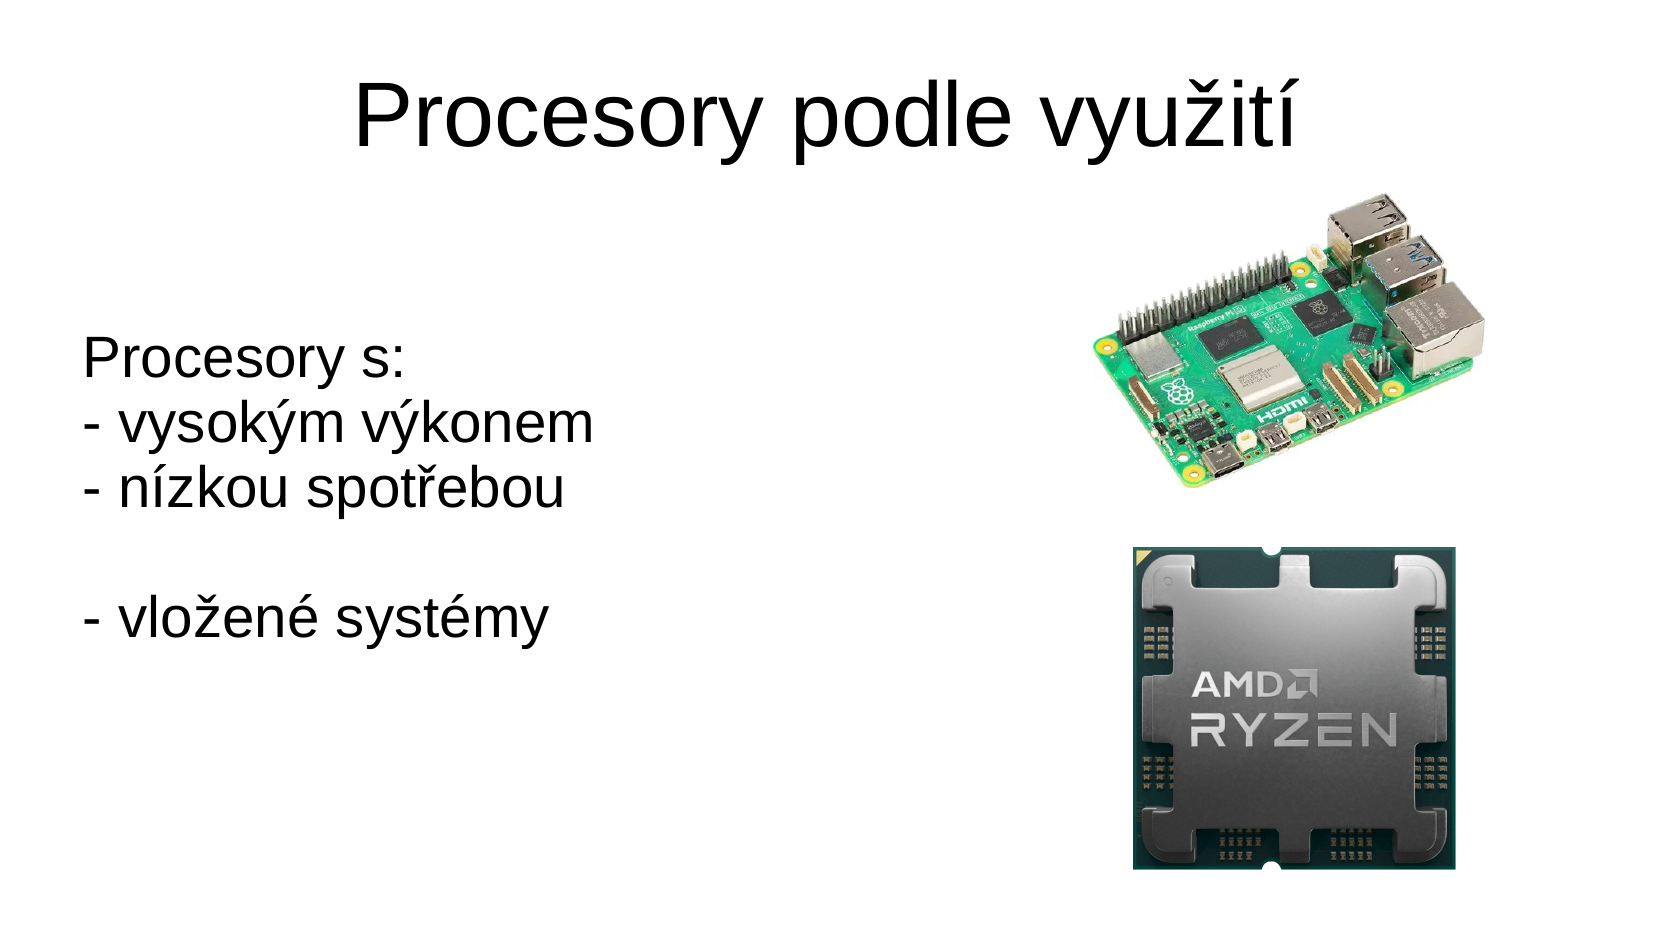

# Procesory podle využití
Procesory s:
- vysokým výkonem
- nízkou spotřebou
- vložené systémy